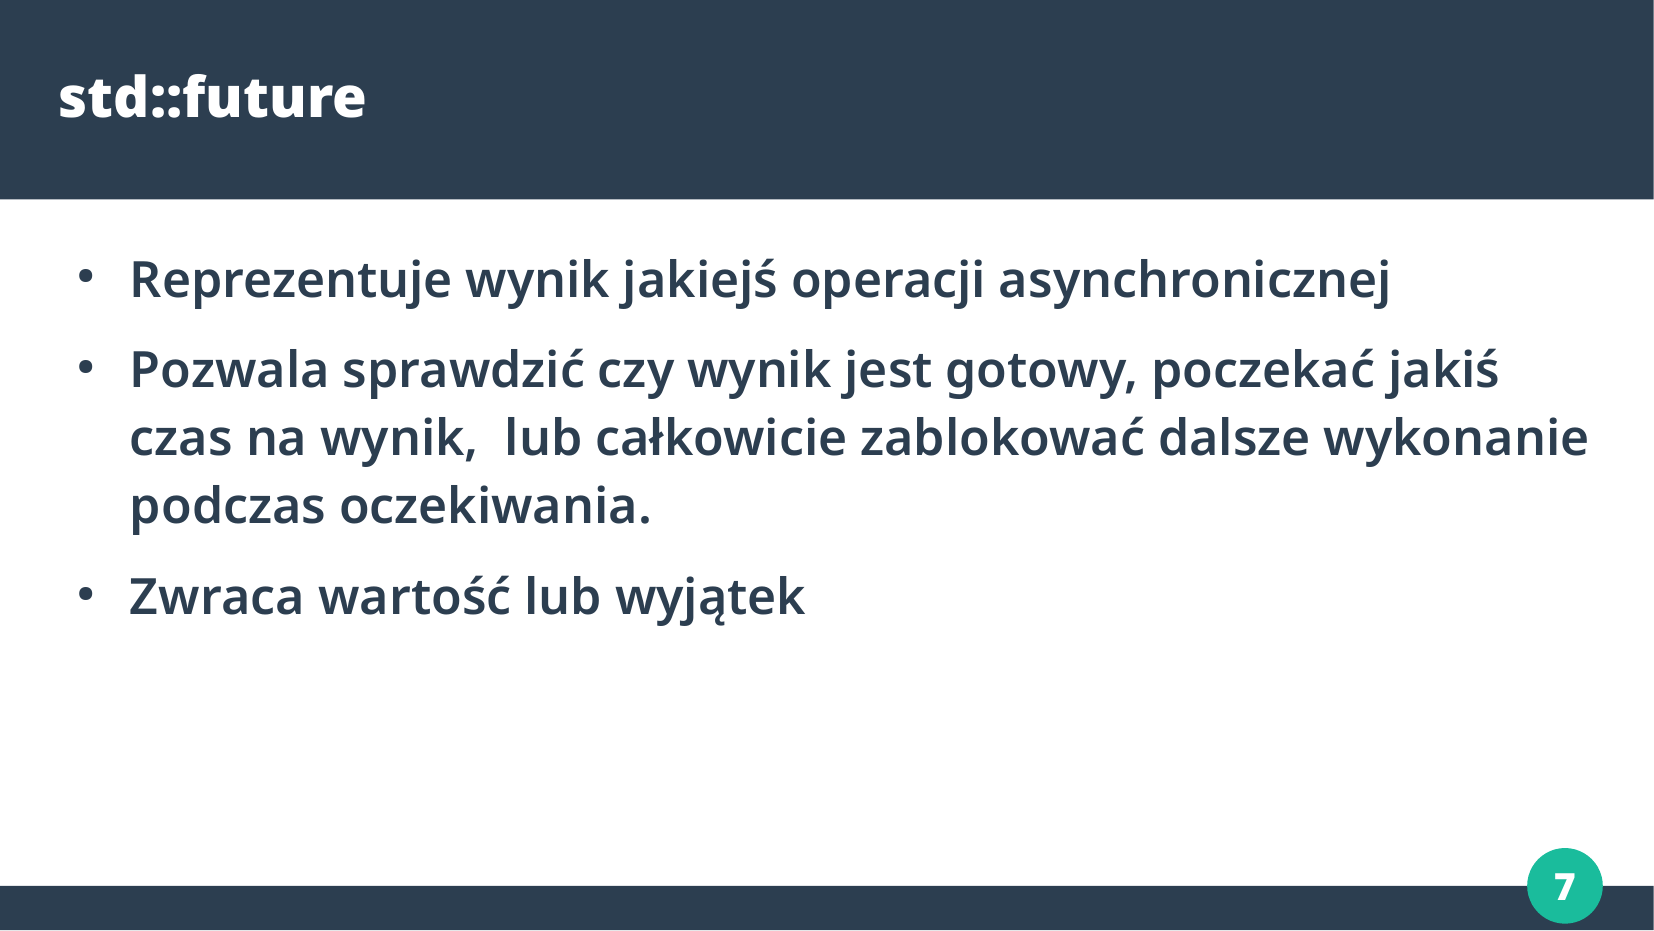

# std::future
Reprezentuje wynik jakiejś operacji asynchronicznej
Pozwala sprawdzić czy wynik jest gotowy, poczekać jakiś czas na wynik, lub całkowicie zablokować dalsze wykonanie podczas oczekiwania.
Zwraca wartość lub wyjątek